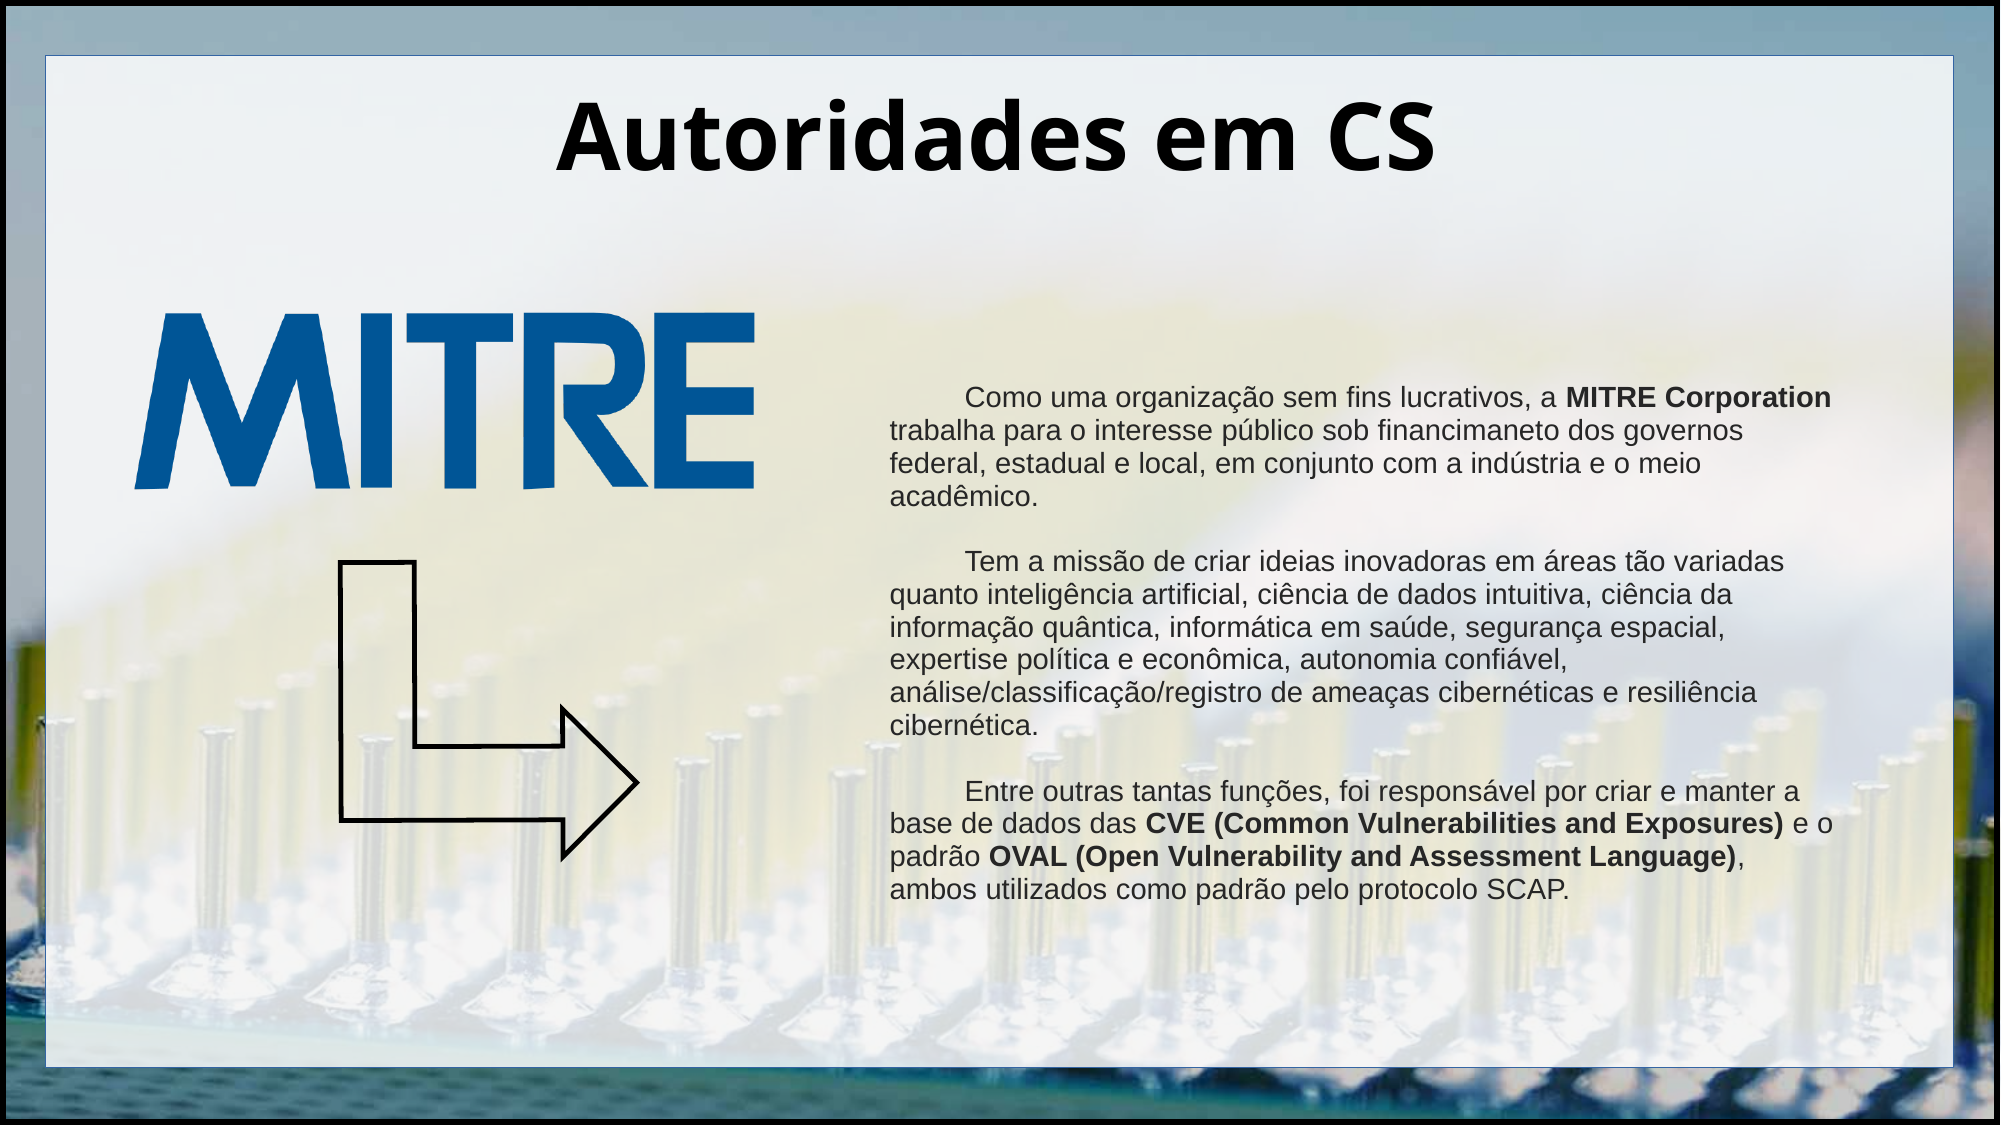

# Autoridades em CS
	Como uma organização sem fins lucrativos, a MITRE Corporation trabalha para o interesse público sob financimaneto dos governos federal, estadual e local, em conjunto com a indústria e o meio acadêmico.
	Tem a missão de criar ideias inovadoras em áreas tão variadas quanto inteligência artificial, ciência de dados intuitiva, ciência da informação quântica, informática em saúde, segurança espacial, expertise política e econômica, autonomia confiável, análise/classificação/registro de ameaças cibernéticas e resiliência cibernética.
	Entre outras tantas funções, foi responsável por criar e manter a base de dados das CVE (Common Vulnerabilities and Exposures) e o padrão OVAL (Open Vulnerability and Assessment Language), ambos utilizados como padrão pelo protocolo SCAP.